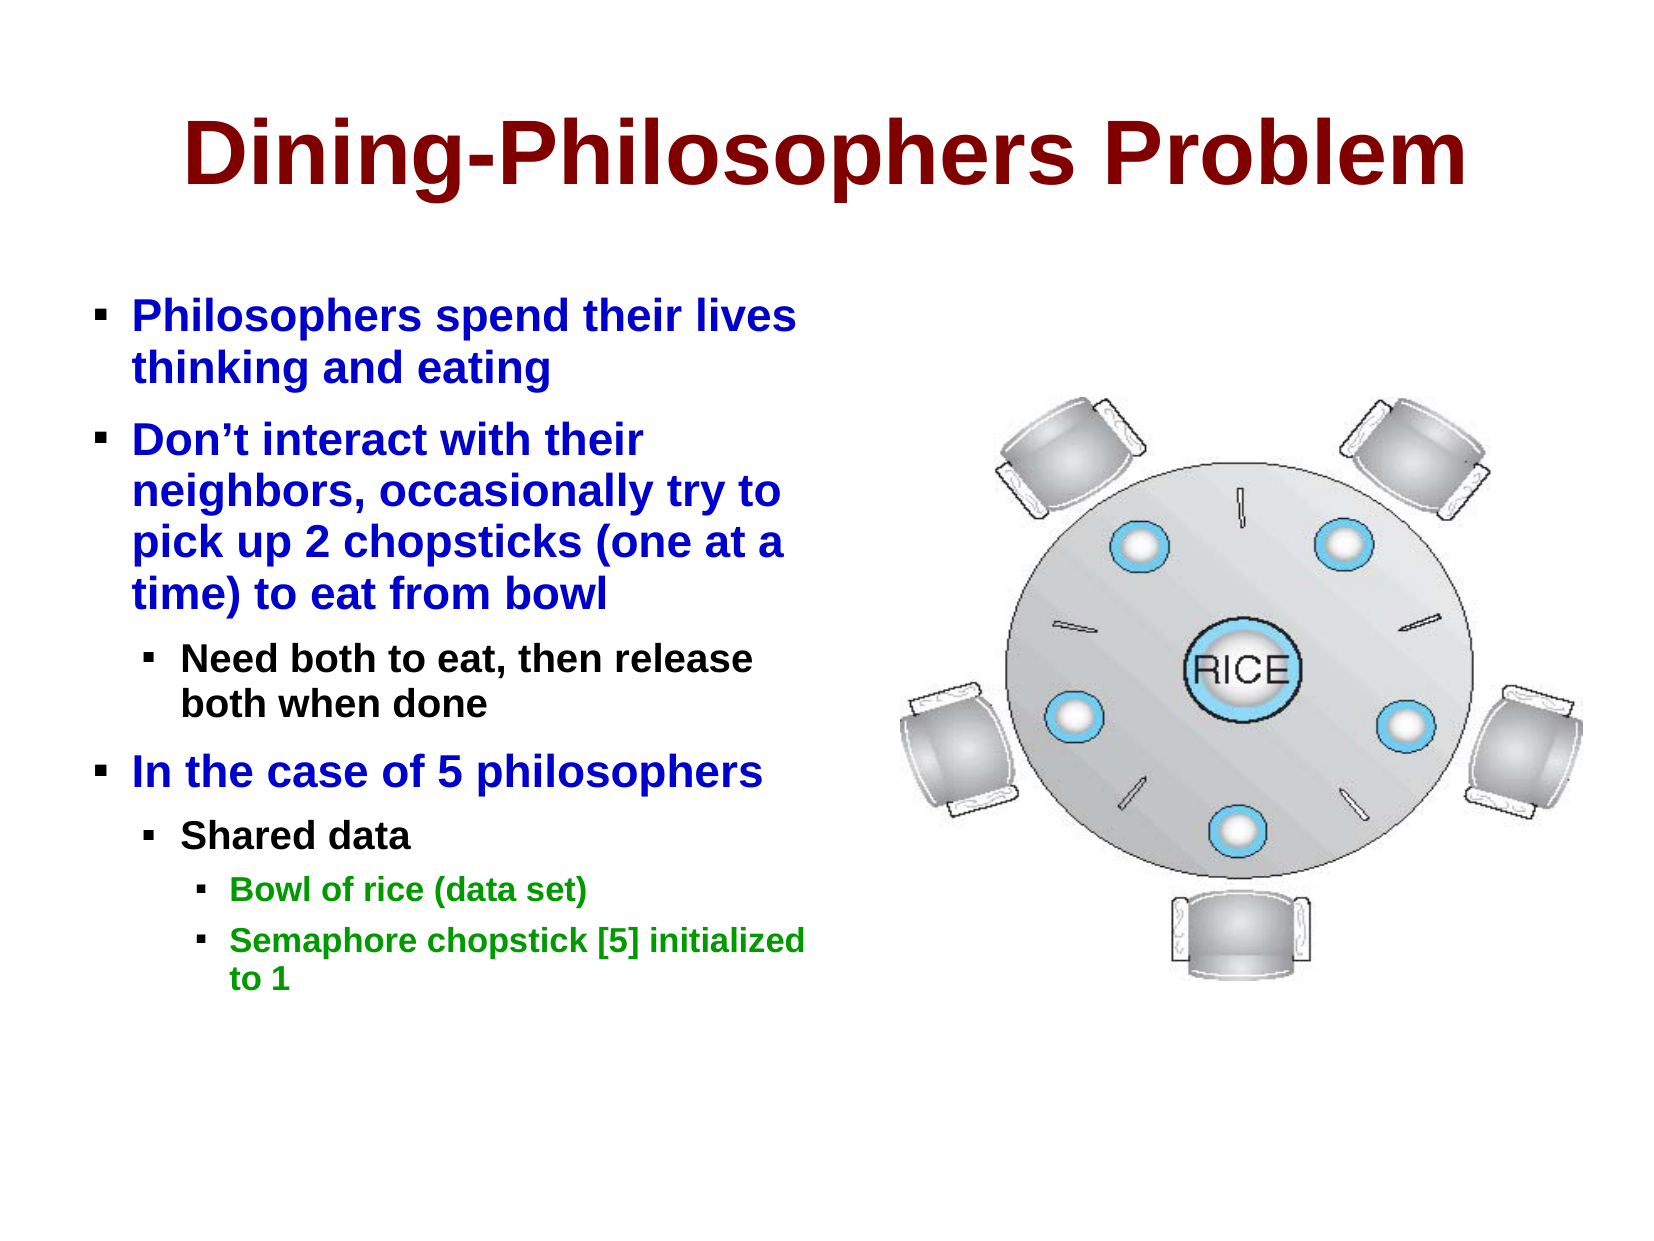

Dining-Philosophers Problem
# Philosophers spend their lives thinking and eating
Don’t interact with their neighbors, occasionally try to pick up 2 chopsticks (one at a time) to eat from bowl
Need both to eat, then release both when done
In the case of 5 philosophers
Shared data
Bowl of rice (data set)
Semaphore chopstick [5] initialized to 1